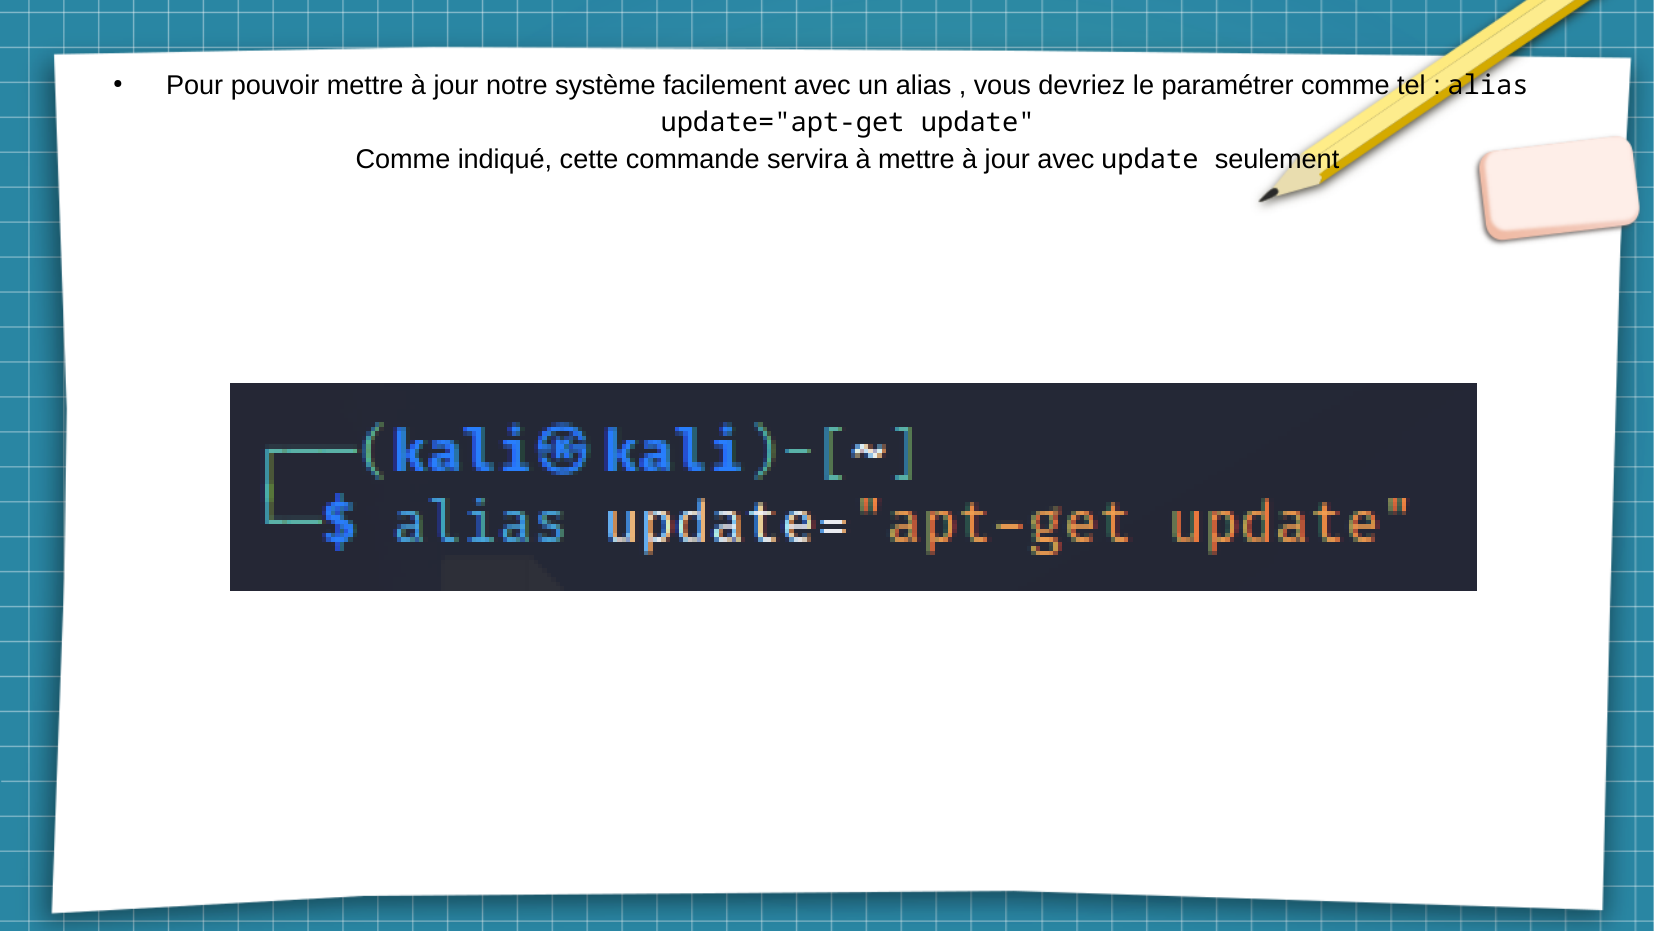

# Pour pouvoir mettre à jour notre système facilement avec un alias , vous devriez le paramétrer comme tel : alias update="apt-get update" Comme indiqué, cette commande servira à mettre à jour avec update seulement